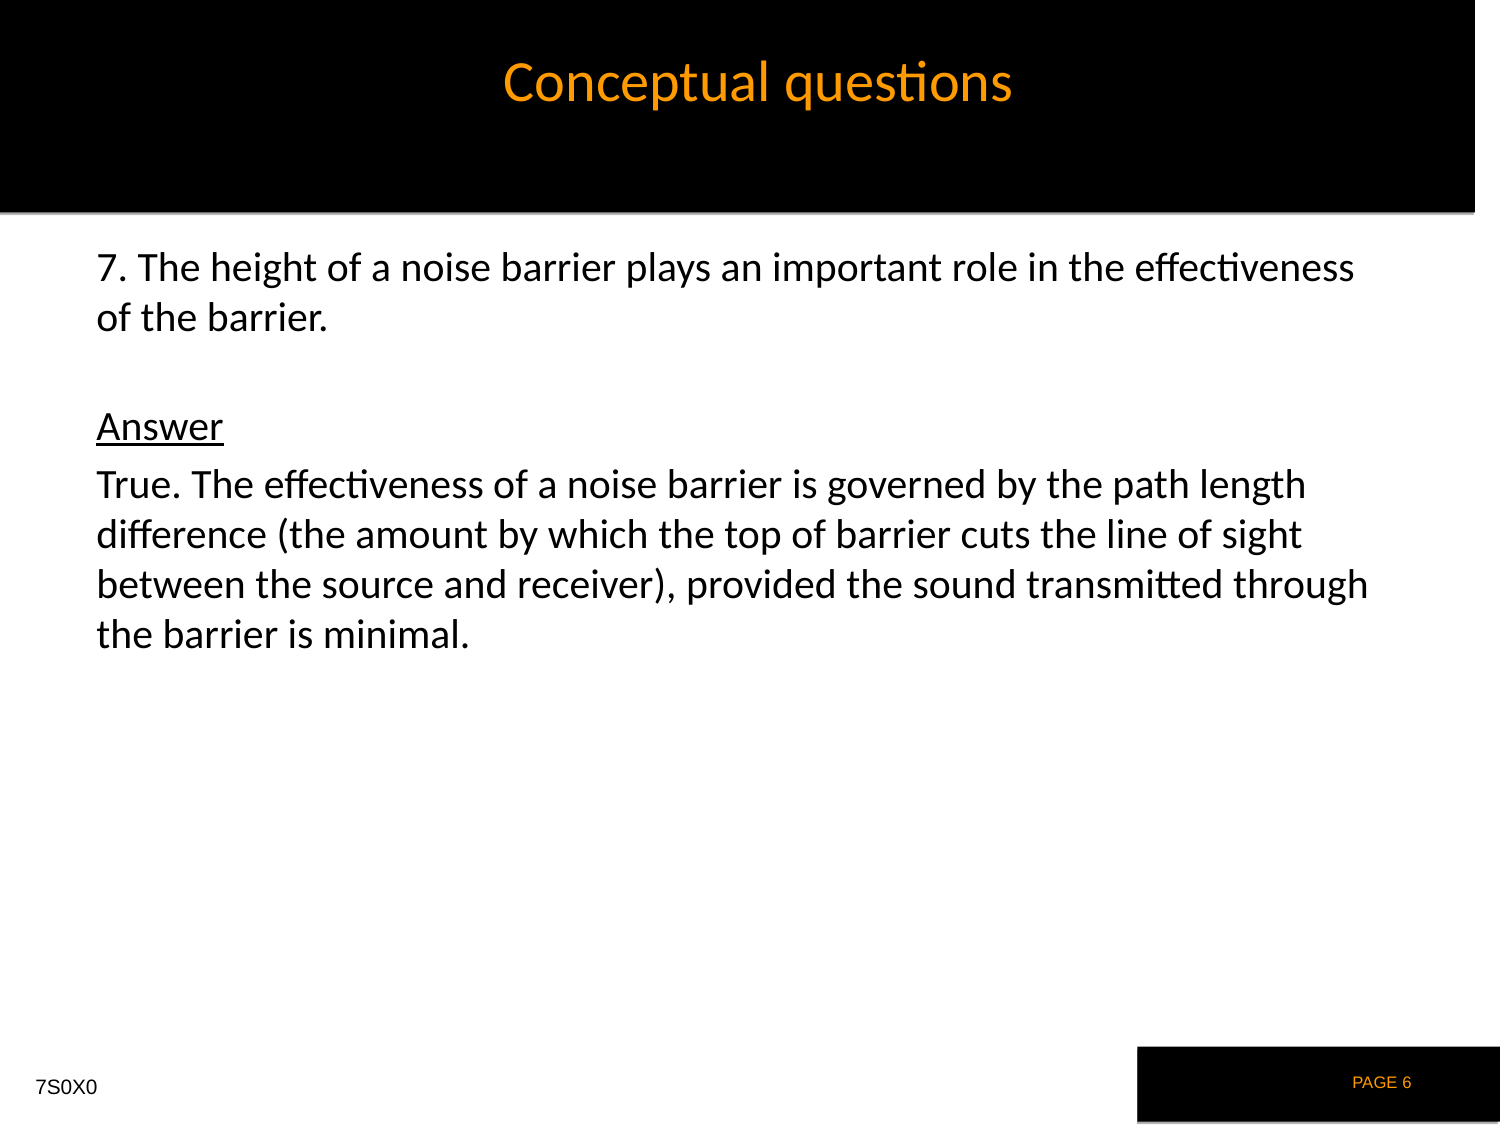

# Conceptual questions
7. The height of a noise barrier plays an important role in the effectiveness of the barrier.
Answer
True. The effectiveness of a noise barrier is governed by the path length difference (the amount by which the top of barrier cuts the line of sight between the source and receiver), provided the sound transmitted through the barrier is minimal.
PAGE 6
7S0X0
2017/02/09
PAGE